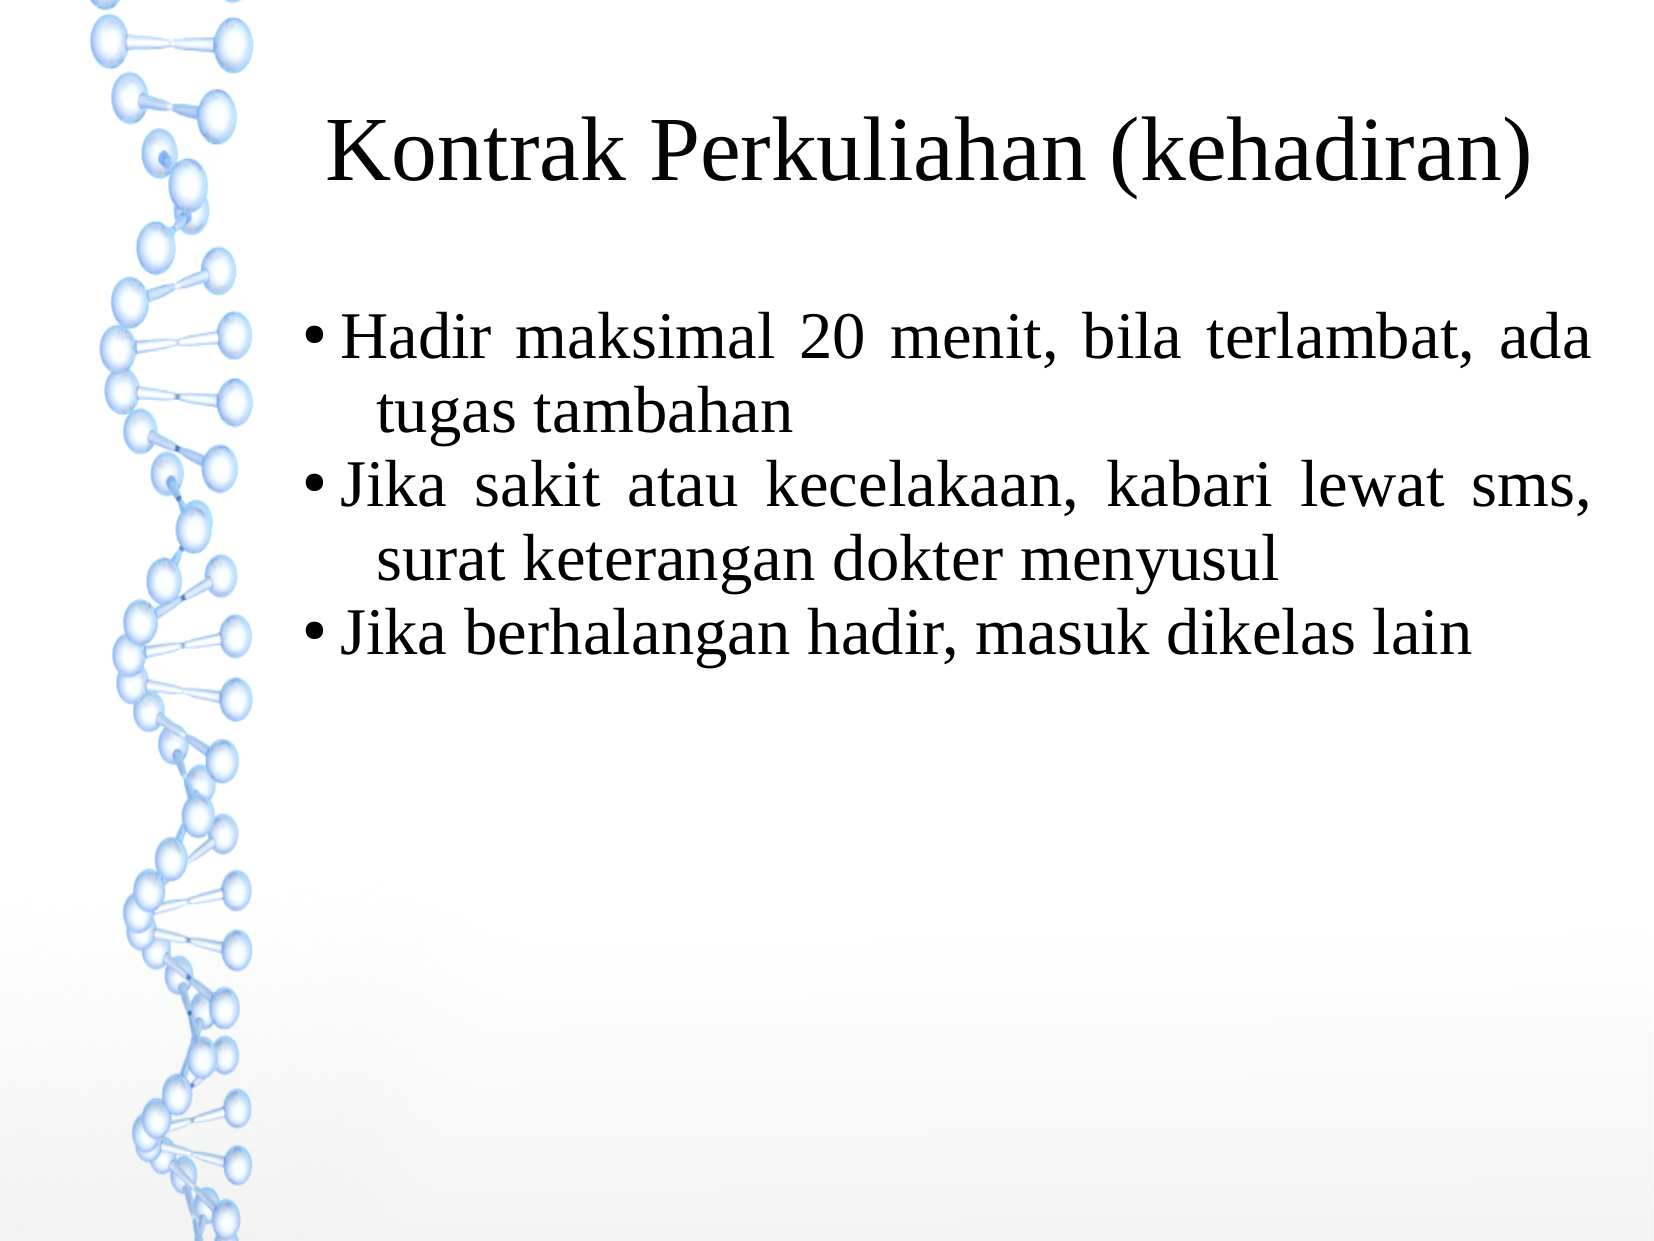

# Kontrak Perkuliahan (kehadiran)
Hadir maksimal 20 menit, bila terlambat, ada tugas tambahan
Jika sakit atau kecelakaan, kabari lewat sms, surat keterangan dokter menyusul
Jika berhalangan hadir, masuk dikelas lain